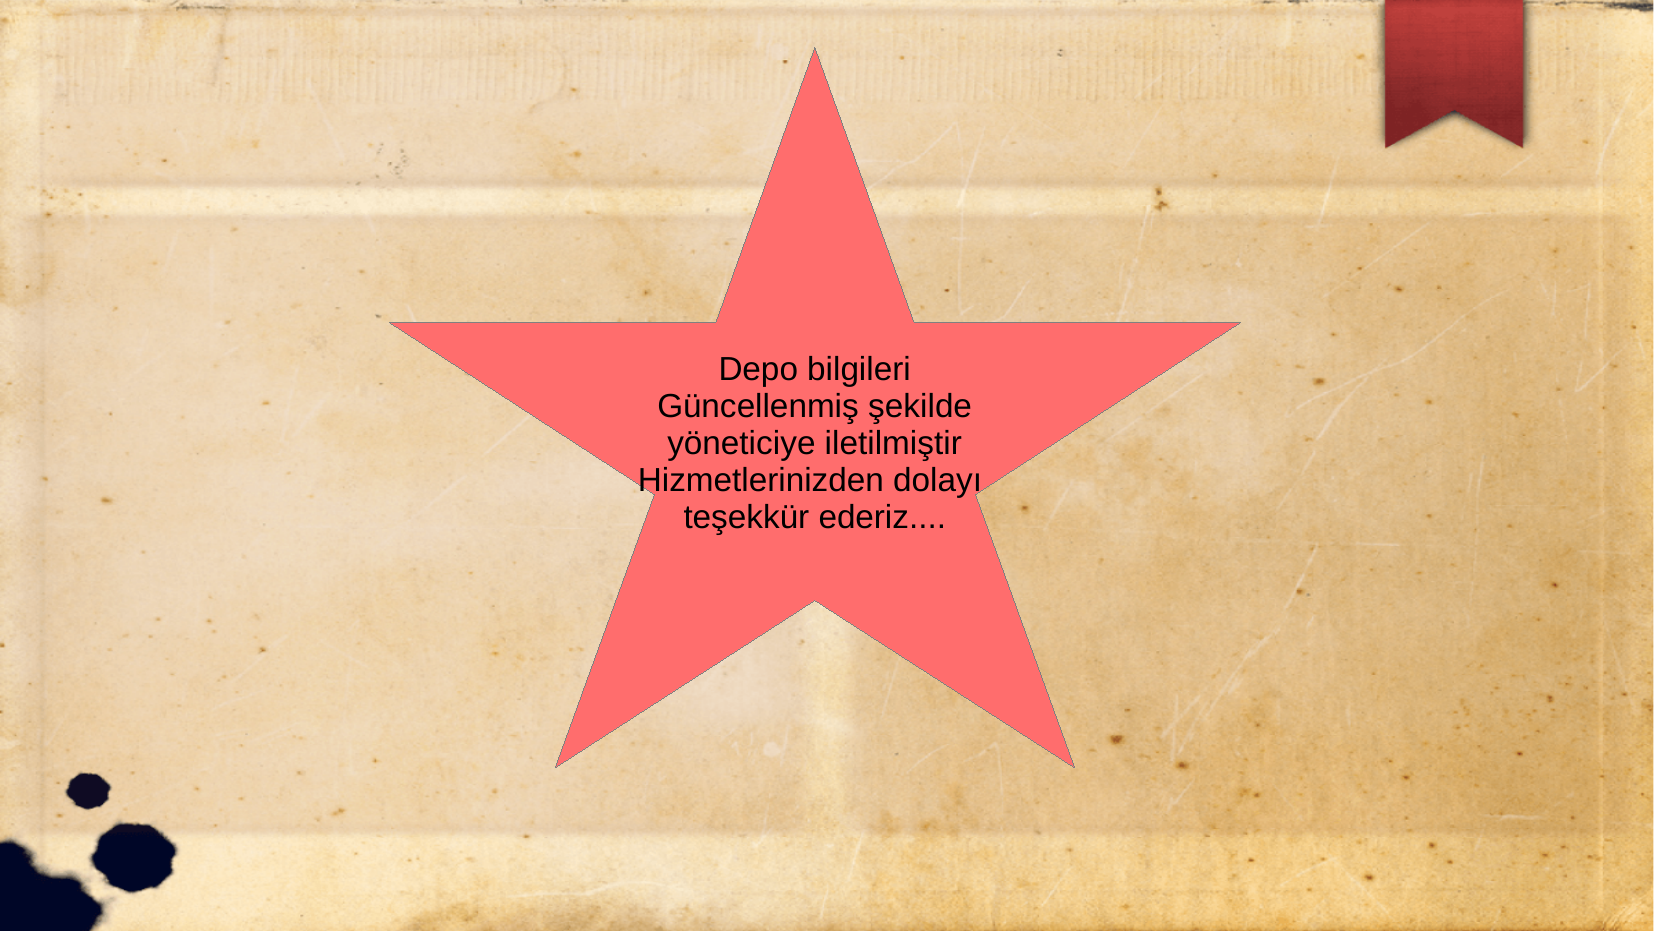

Depo bilgileri
 Güncellenmiş şekilde
yöneticiye iletilmiştir
Hizmetlerinizden dolayı
teşekkür ederiz....